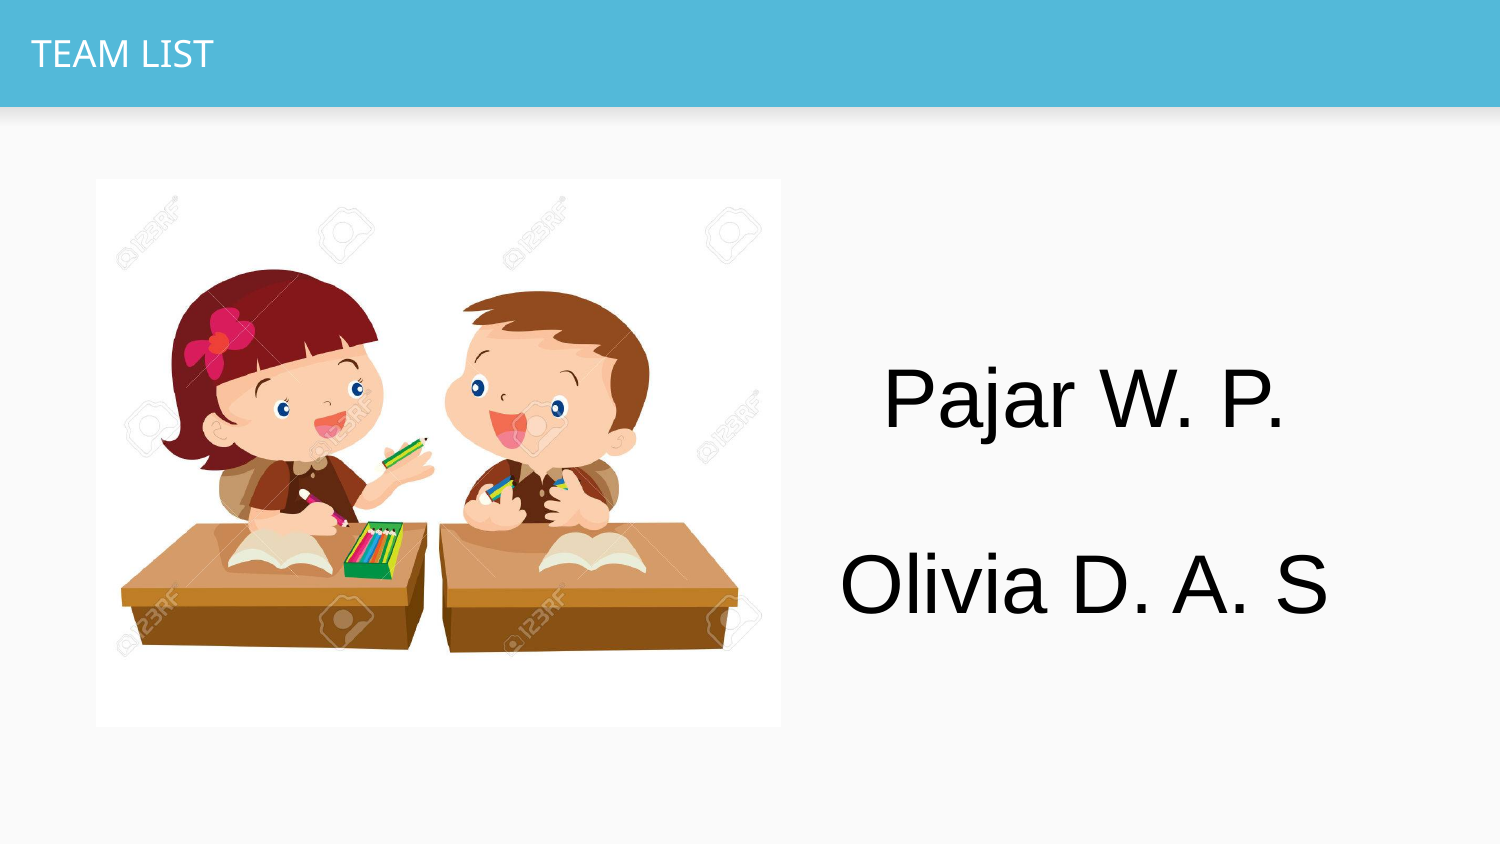

# TEAM LIST
Pajar W. P.
Olivia D. A. S